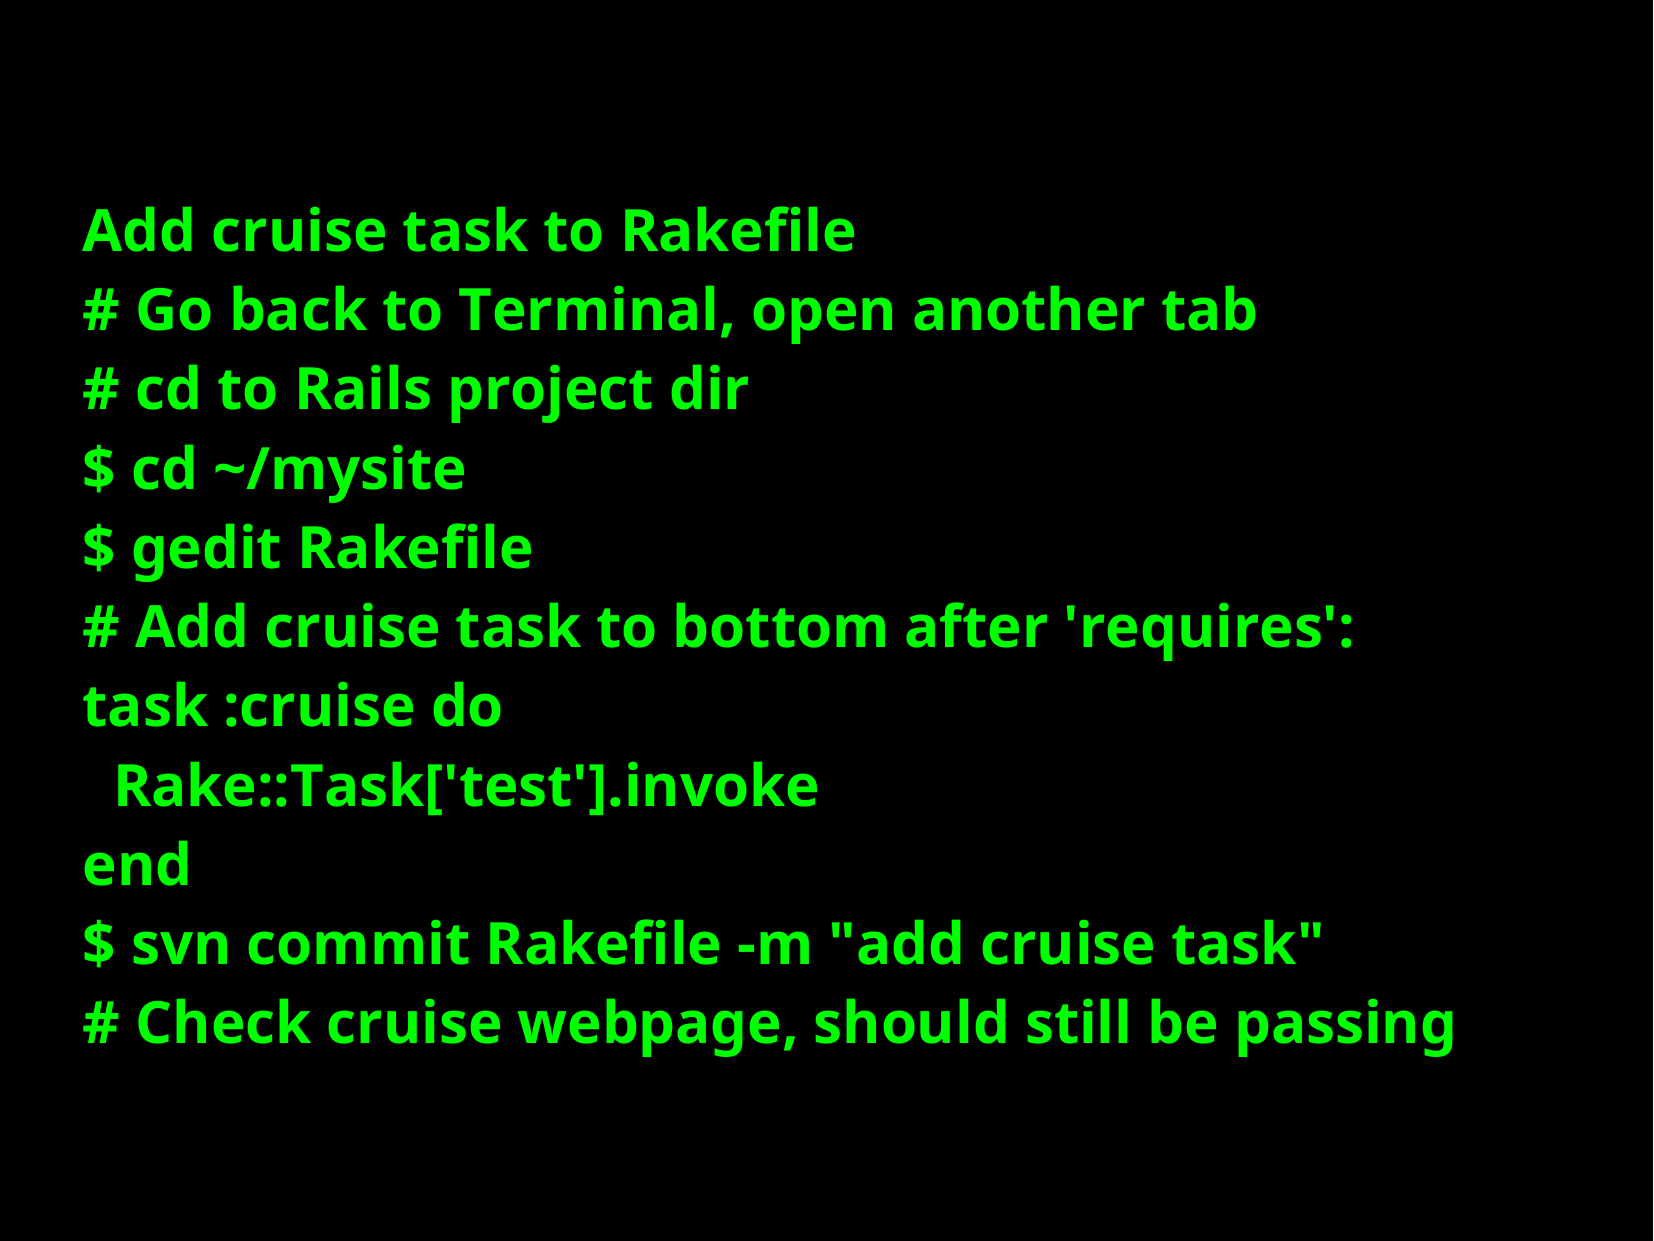

# Add cruise task to Rakefile # Go back to Terminal, open another tab # cd to Rails project dir $ cd ~/mysite $ gedit Rakefile # Add cruise task to bottom after 'requires': task :cruise do Rake::Task['test'].invoke end $ svn commit Rakefile -m "add cruise task" # Check cruise webpage, should still be passing